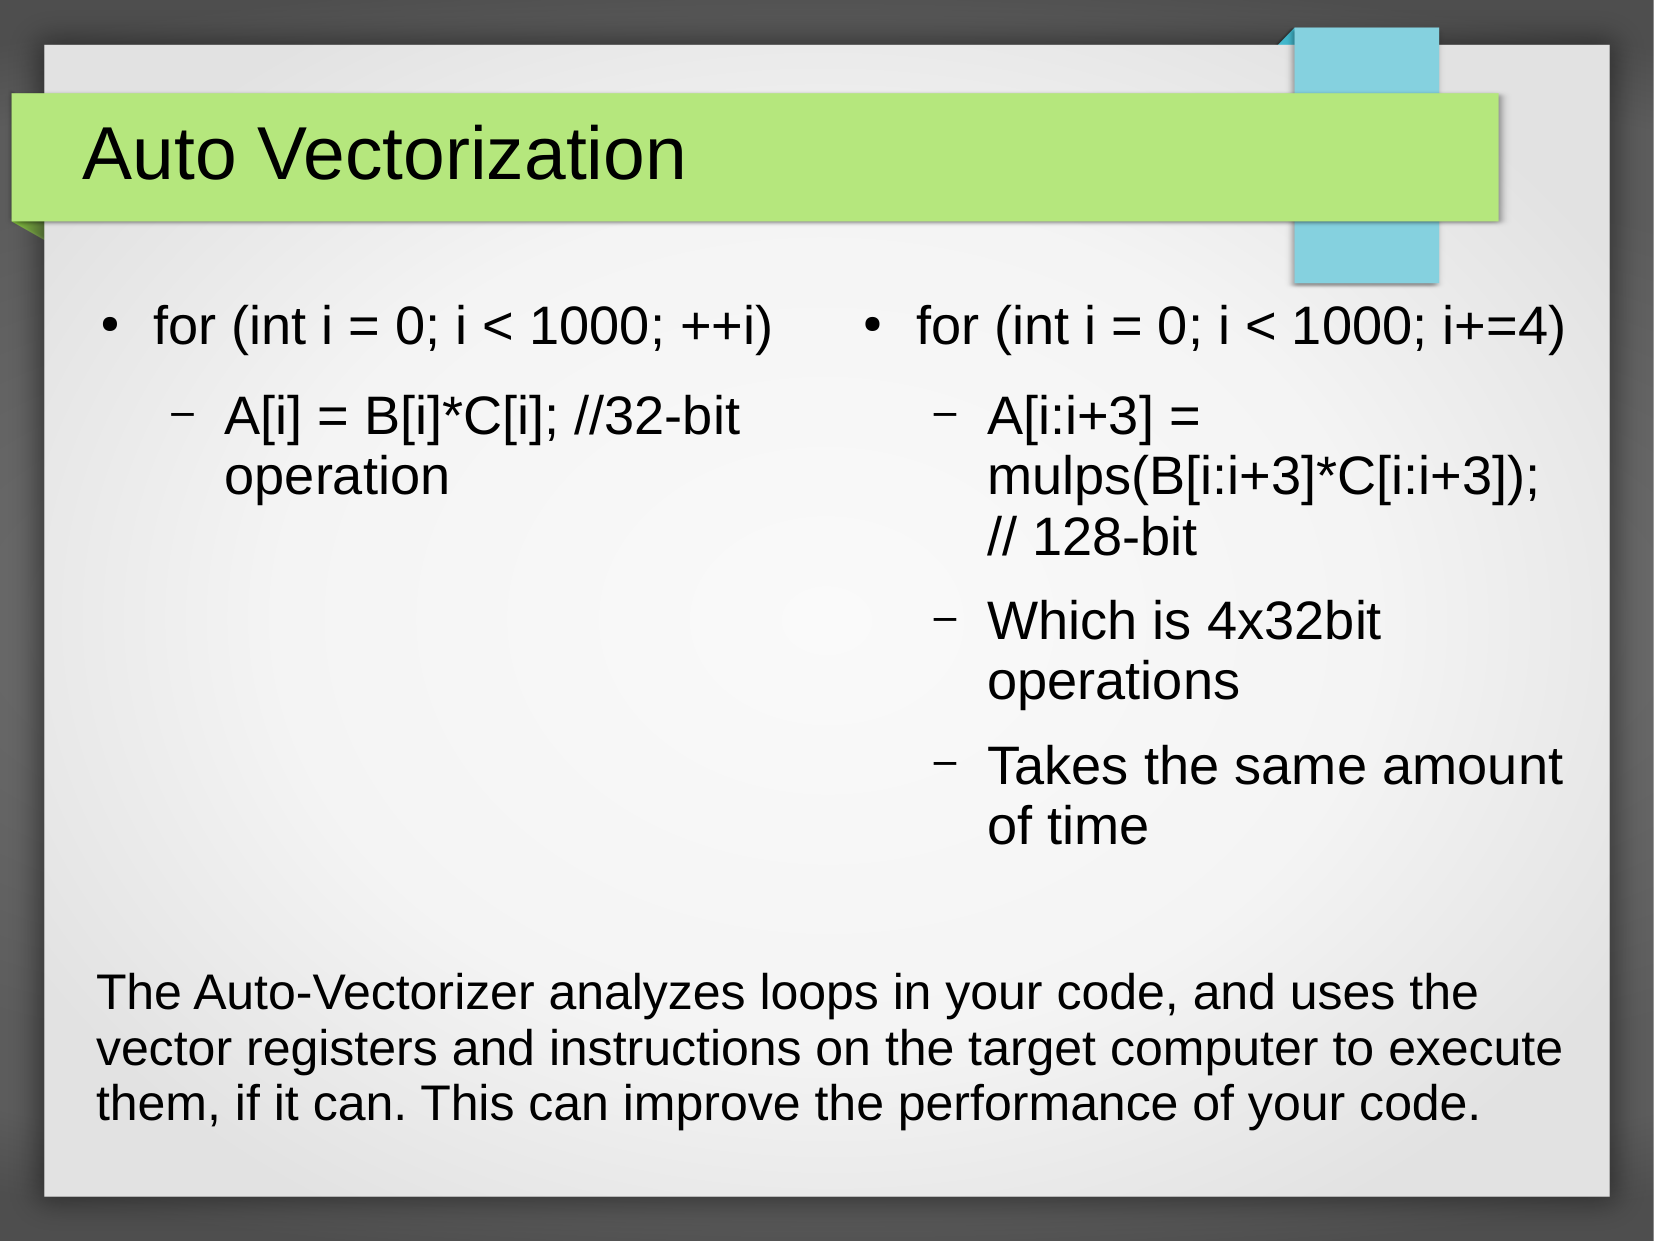

# Auto Vectorization
for (int i = 0; i < 1000; ++i)
A[i] = B[i]*C[i]; //32-bit operation
for (int i = 0; i < 1000; i+=4)
A[i:i+3] = mulps(B[i:i+3]*C[i:i+3]); // 128-bit
Which is 4x32bit operations
Takes the same amount of time
The Auto-Vectorizer analyzes loops in your code, and uses the vector registers and instructions on the target computer to execute them, if it can. This can improve the performance of your code.